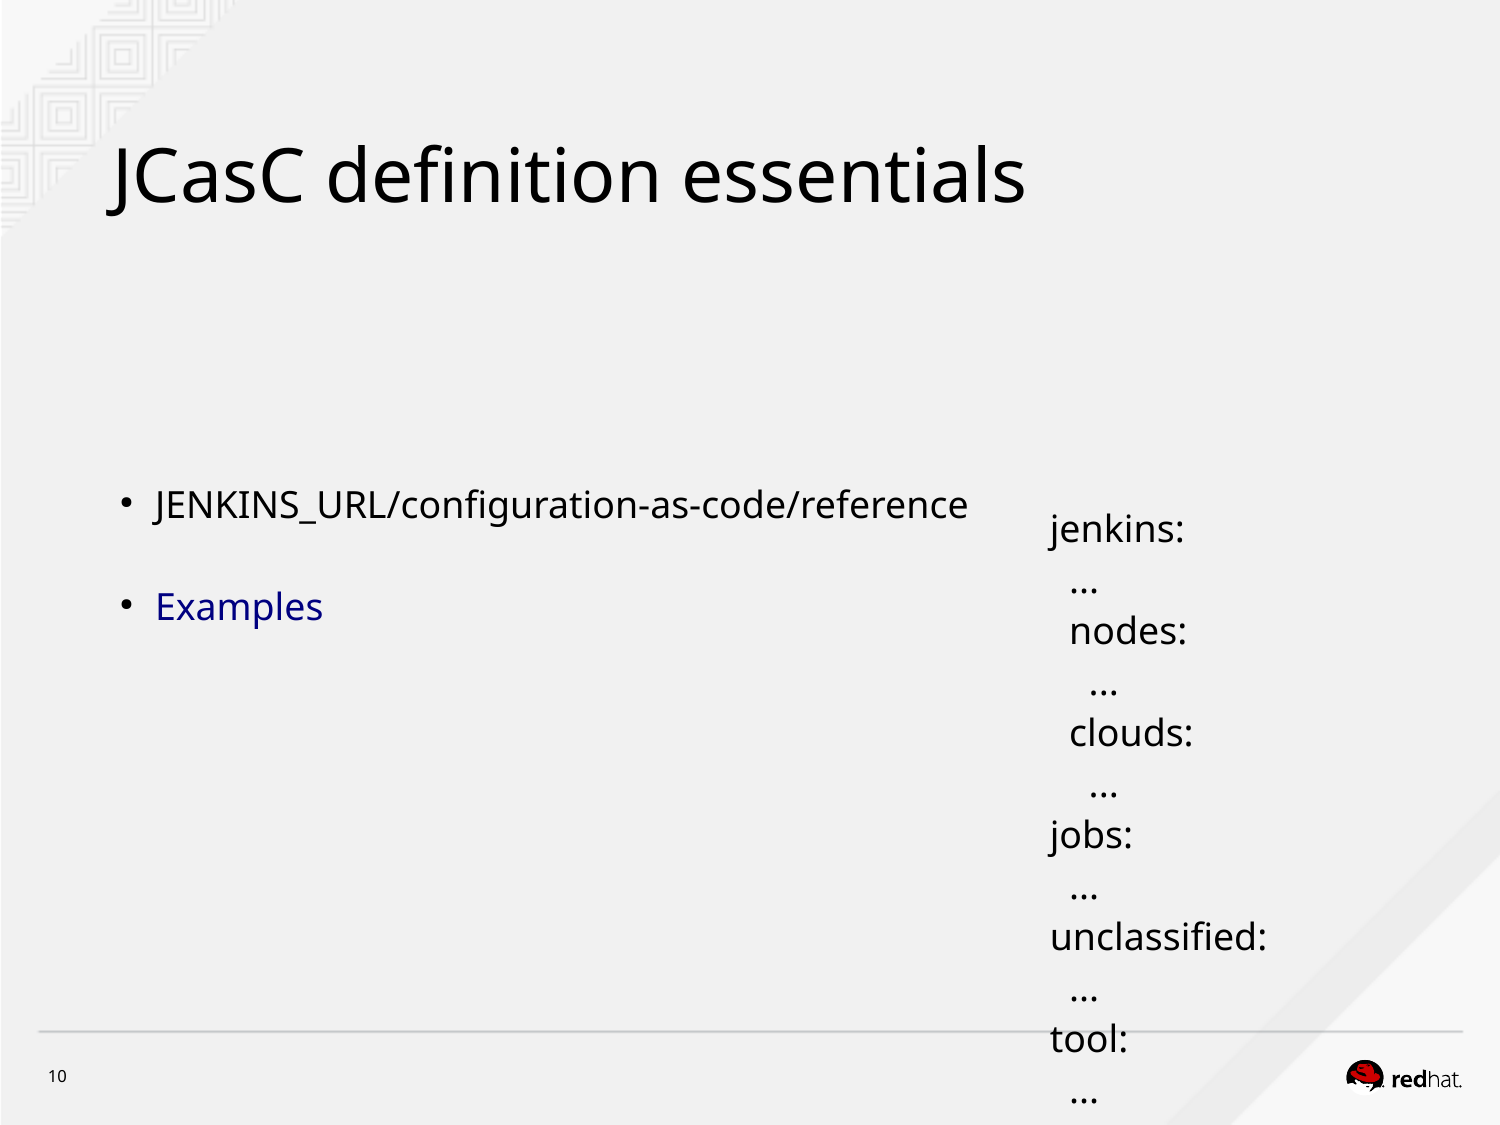

# JCasC definition essentials
JENKINS_URL/configuration-as-code/reference
Examples
jenkins:
 ...
 nodes:
 ...
 clouds:
 ...
jobs:
 ...
unclassified:
 ...
tool:
 ...
10